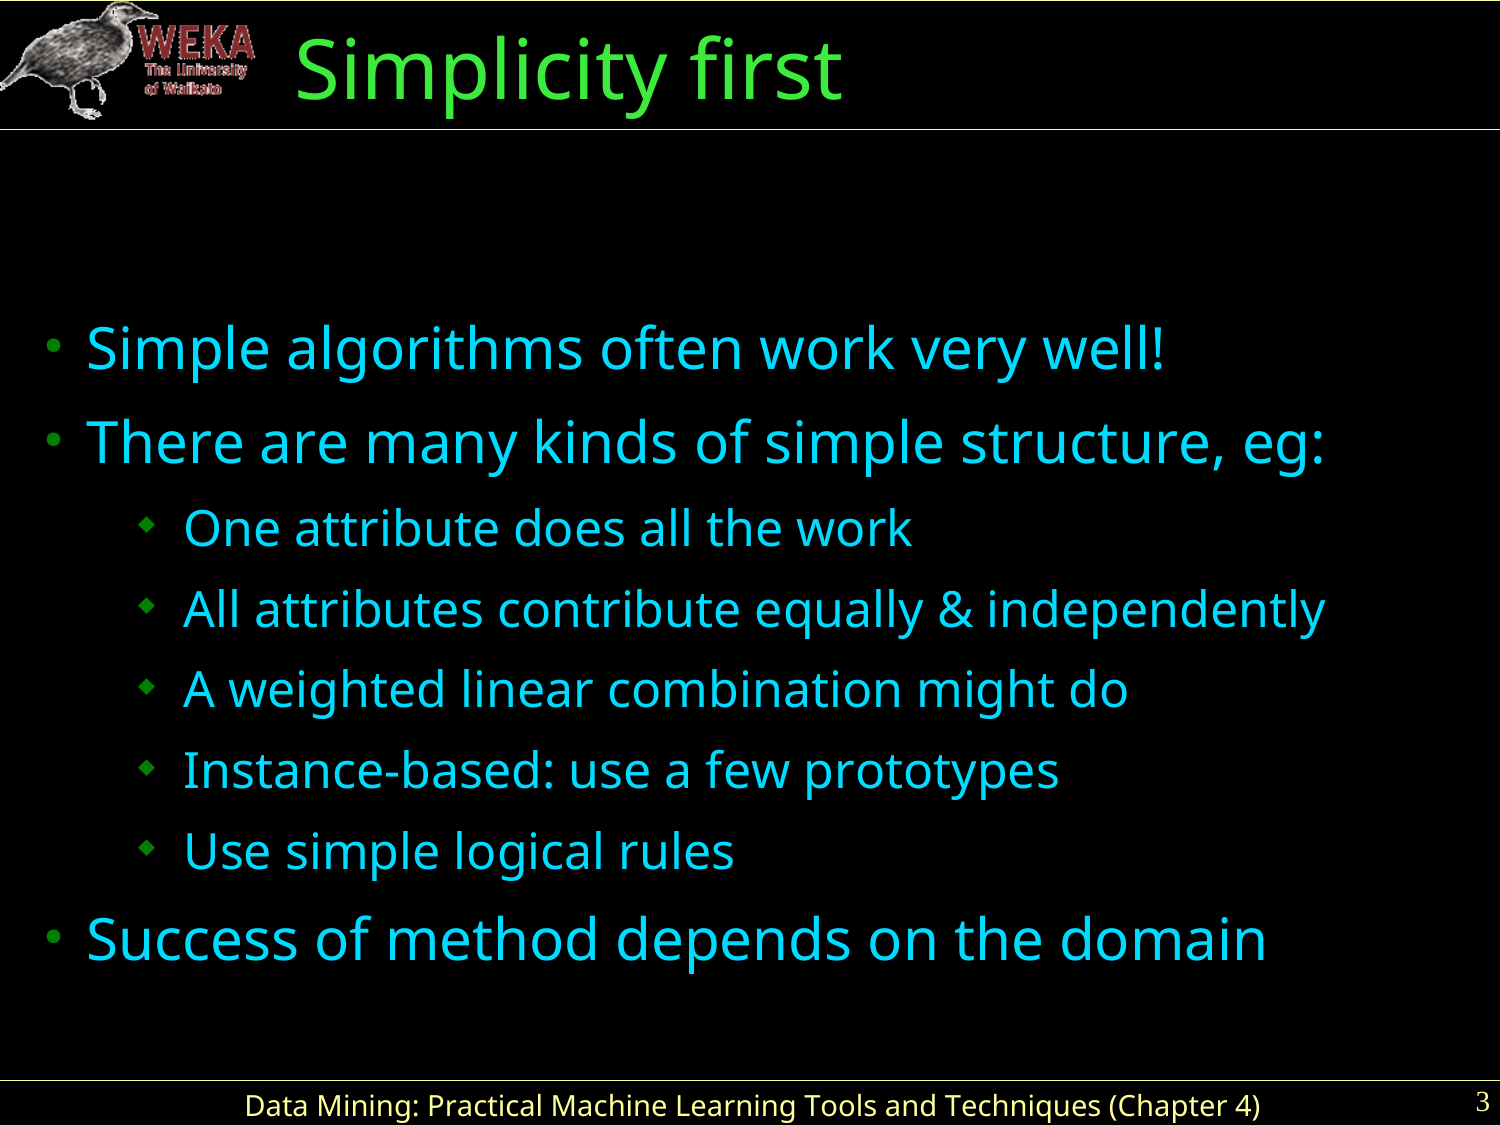

# Simplicity first
Simple algorithms often work very well!
There are many kinds of simple structure, eg:
One attribute does all the work
All attributes contribute equally & independently
A weighted linear combination might do
Instance-based: use a few prototypes
Use simple logical rules
Success of method depends on the domain
Data Mining: Practical Machine Learning Tools and Techniques (Chapter 4)
3